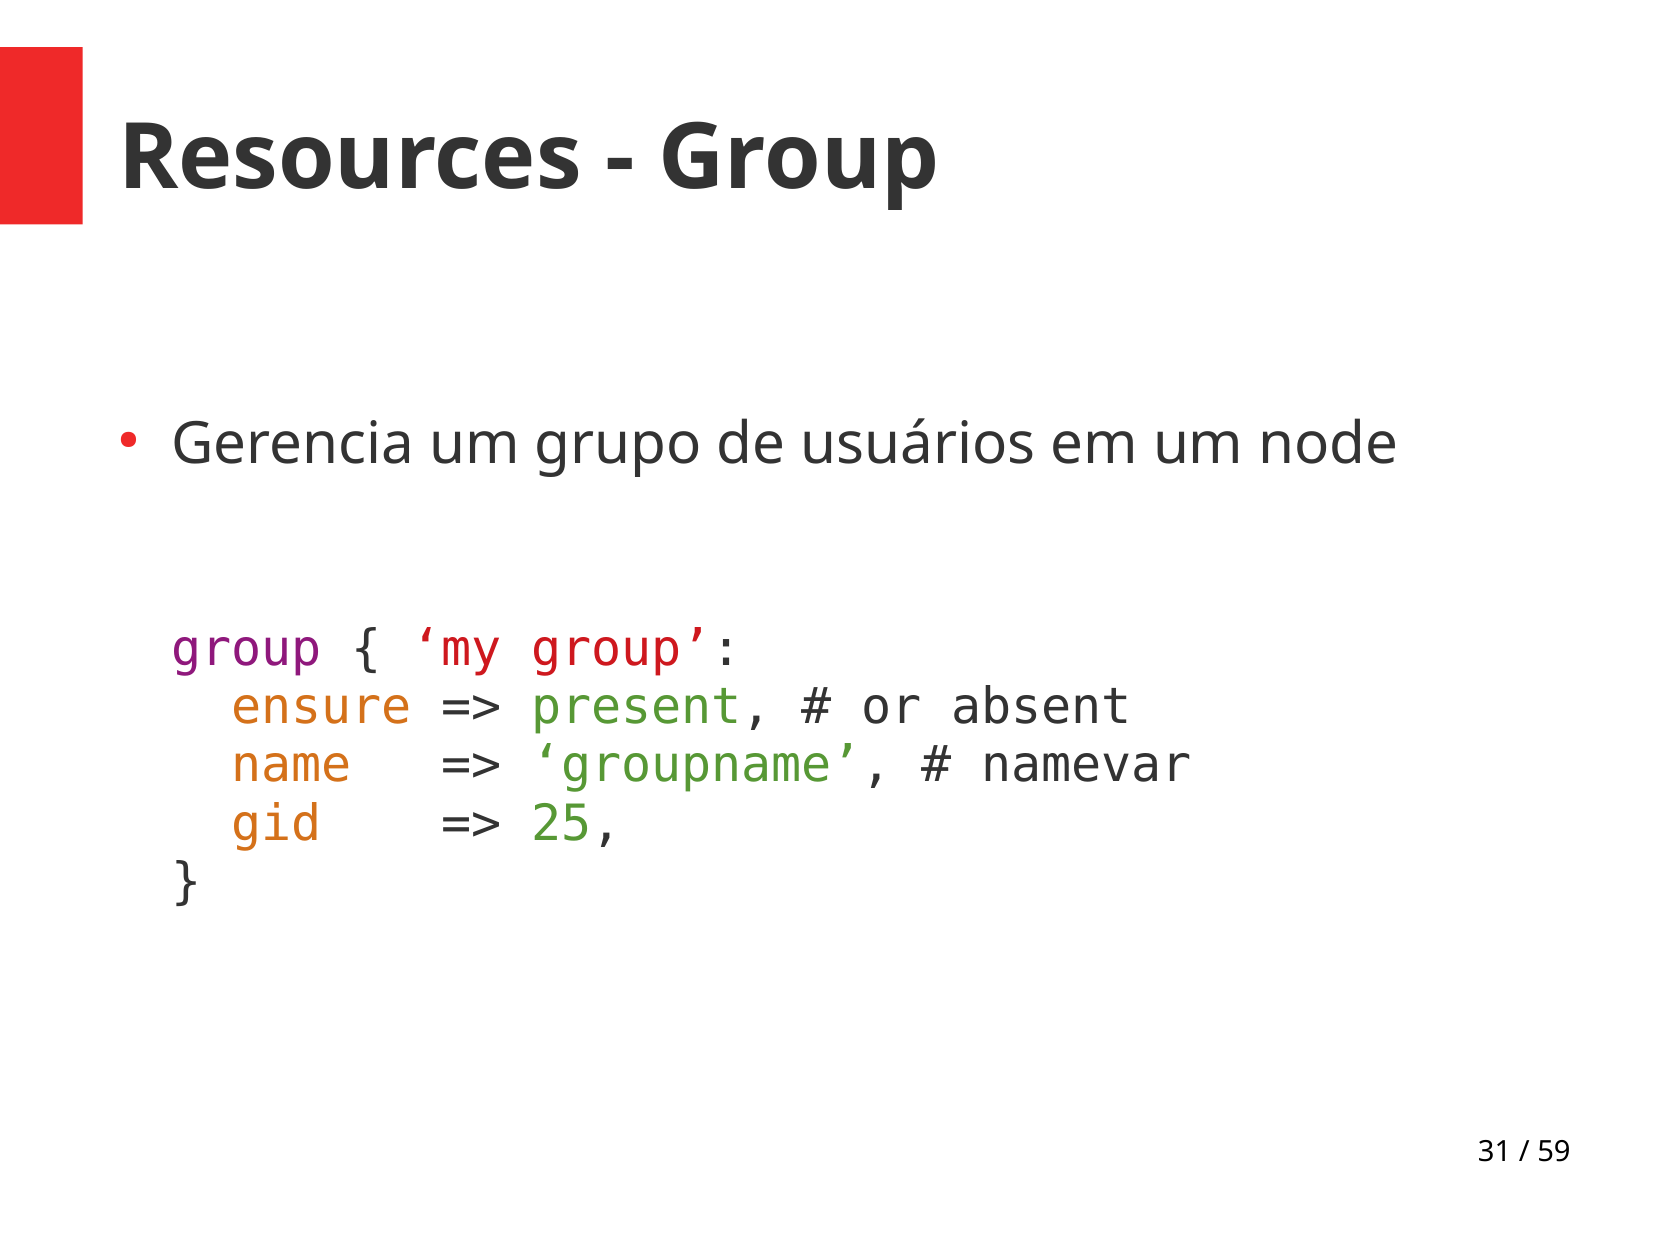

# Resources - Group
Gerencia um grupo de usuários em um node
group { ‘my group’:
 ensure => present, # or absent
 name => ‘groupname’, # namevar
 gid => 25,
}
31